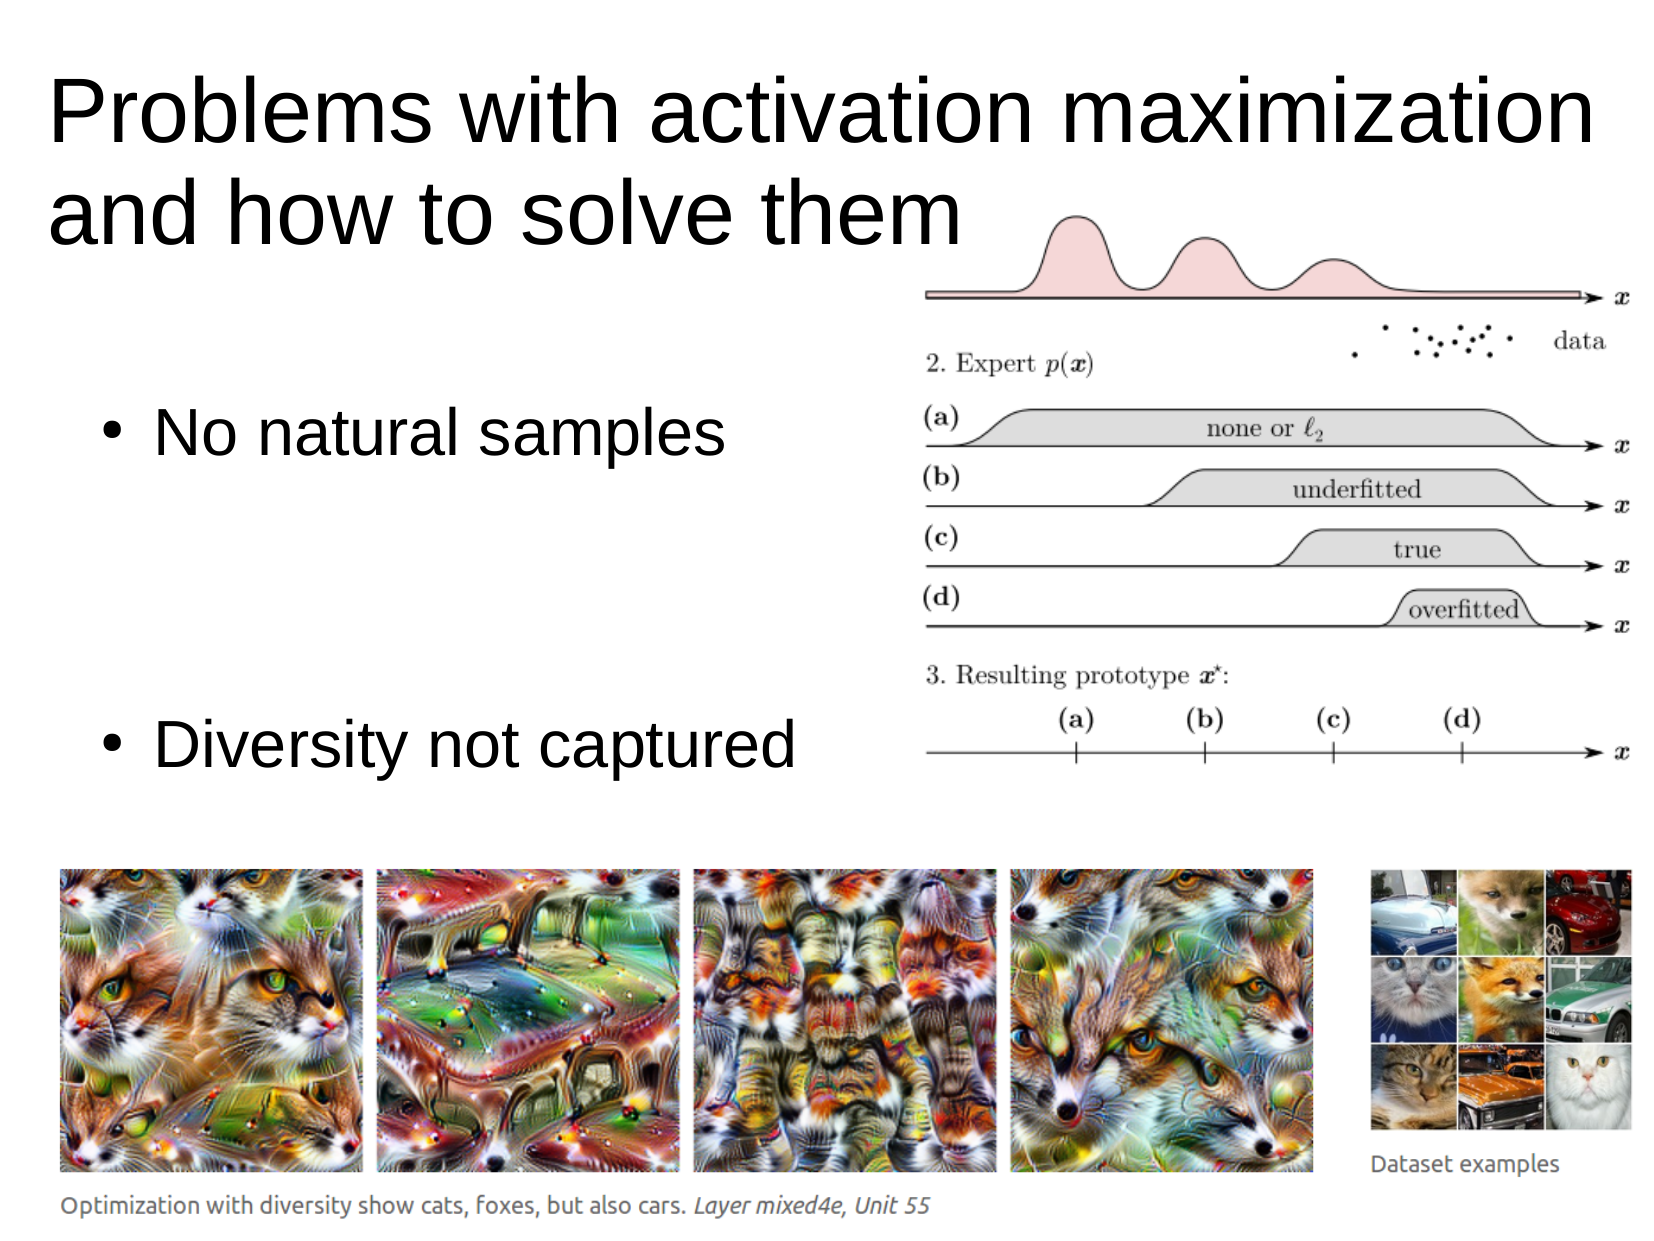

# Problems with activation maximization and how to solve them
No natural samples
Diversity not captured